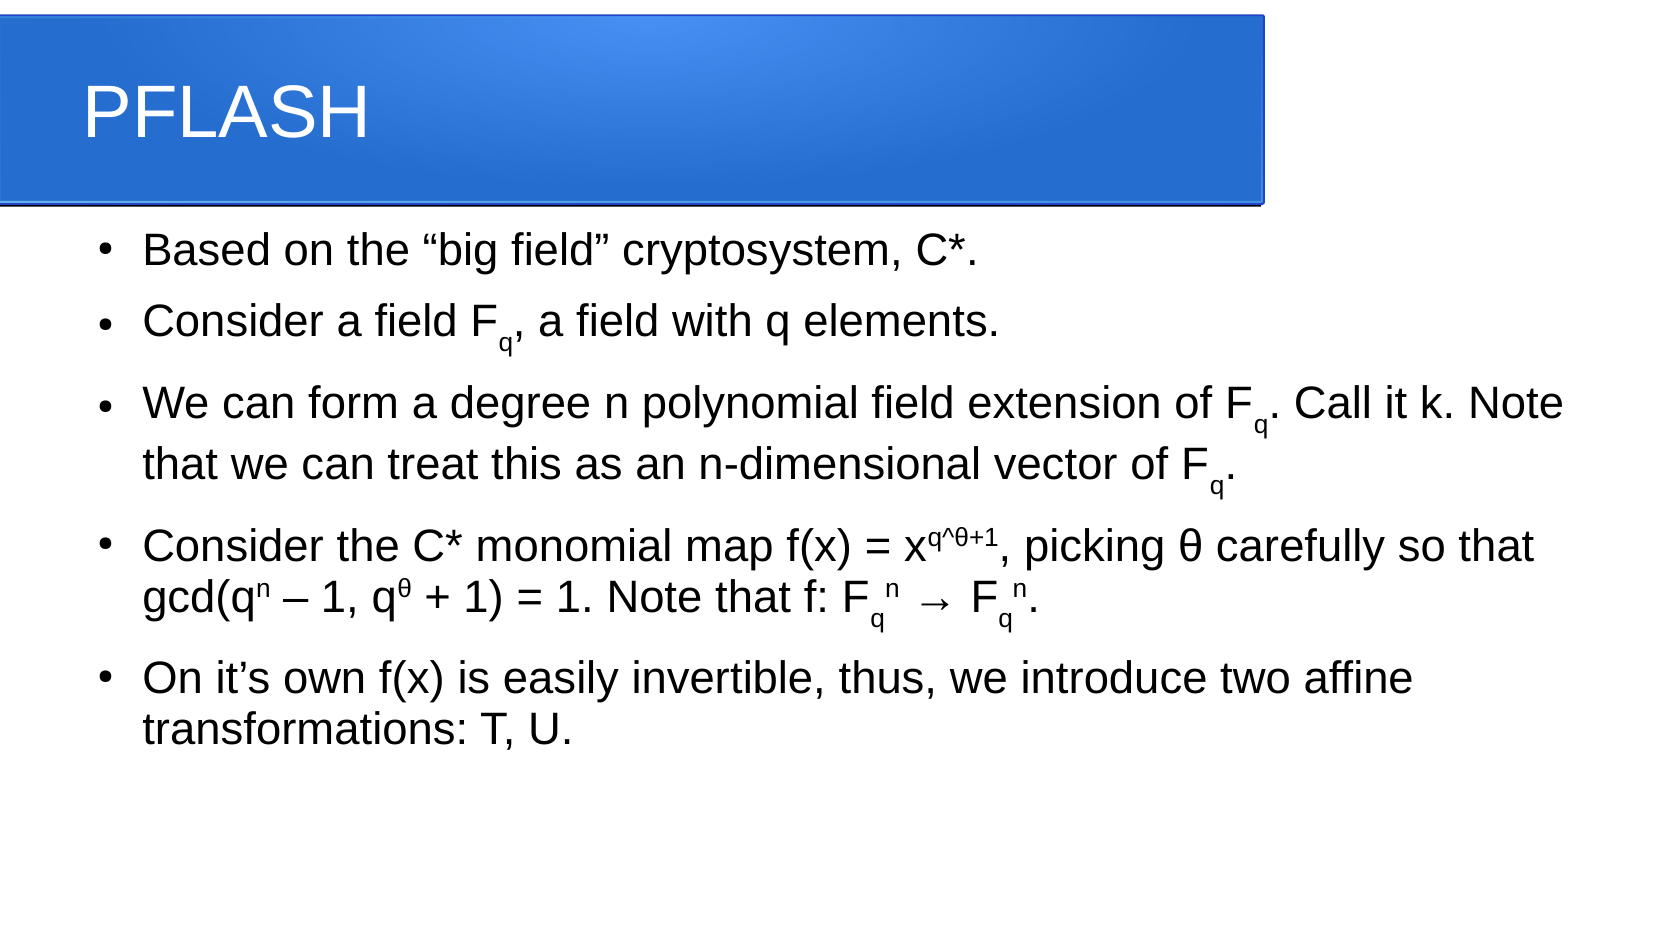

# PFLASH
Based on the “big field” cryptosystem, C*.
Consider a field Fq, a field with q elements.
We can form a degree n polynomial field extension of Fq. Call it k. Note that we can treat this as an n-dimensional vector of Fq.
Consider the C* monomial map f(x) = xq^θ+1, picking θ carefully so that gcd(qn – 1, qθ + 1) = 1. Note that f: Fqn → Fqn.
On it’s own f(x) is easily invertible, thus, we introduce two affine transformations: T, U.